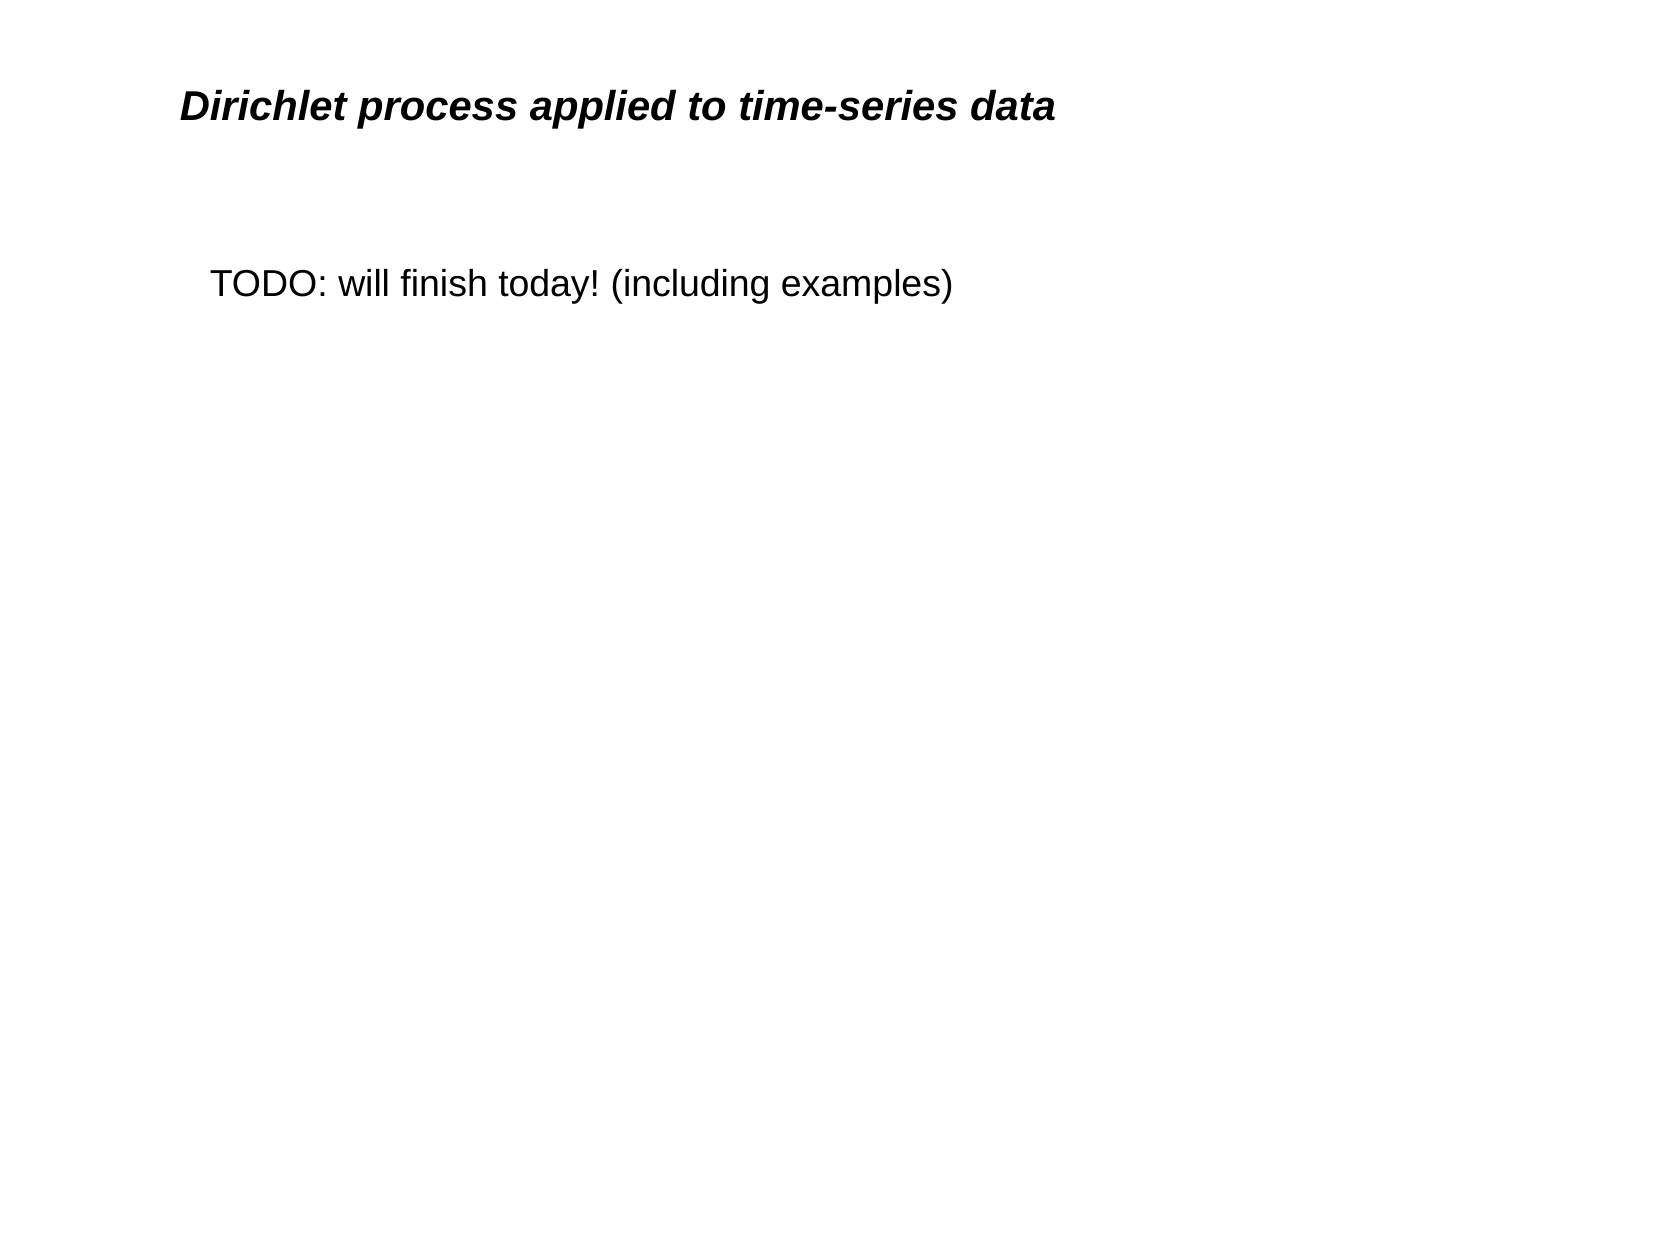

Dirichlet process applied to time-series data
TODO: will finish today! (including examples)